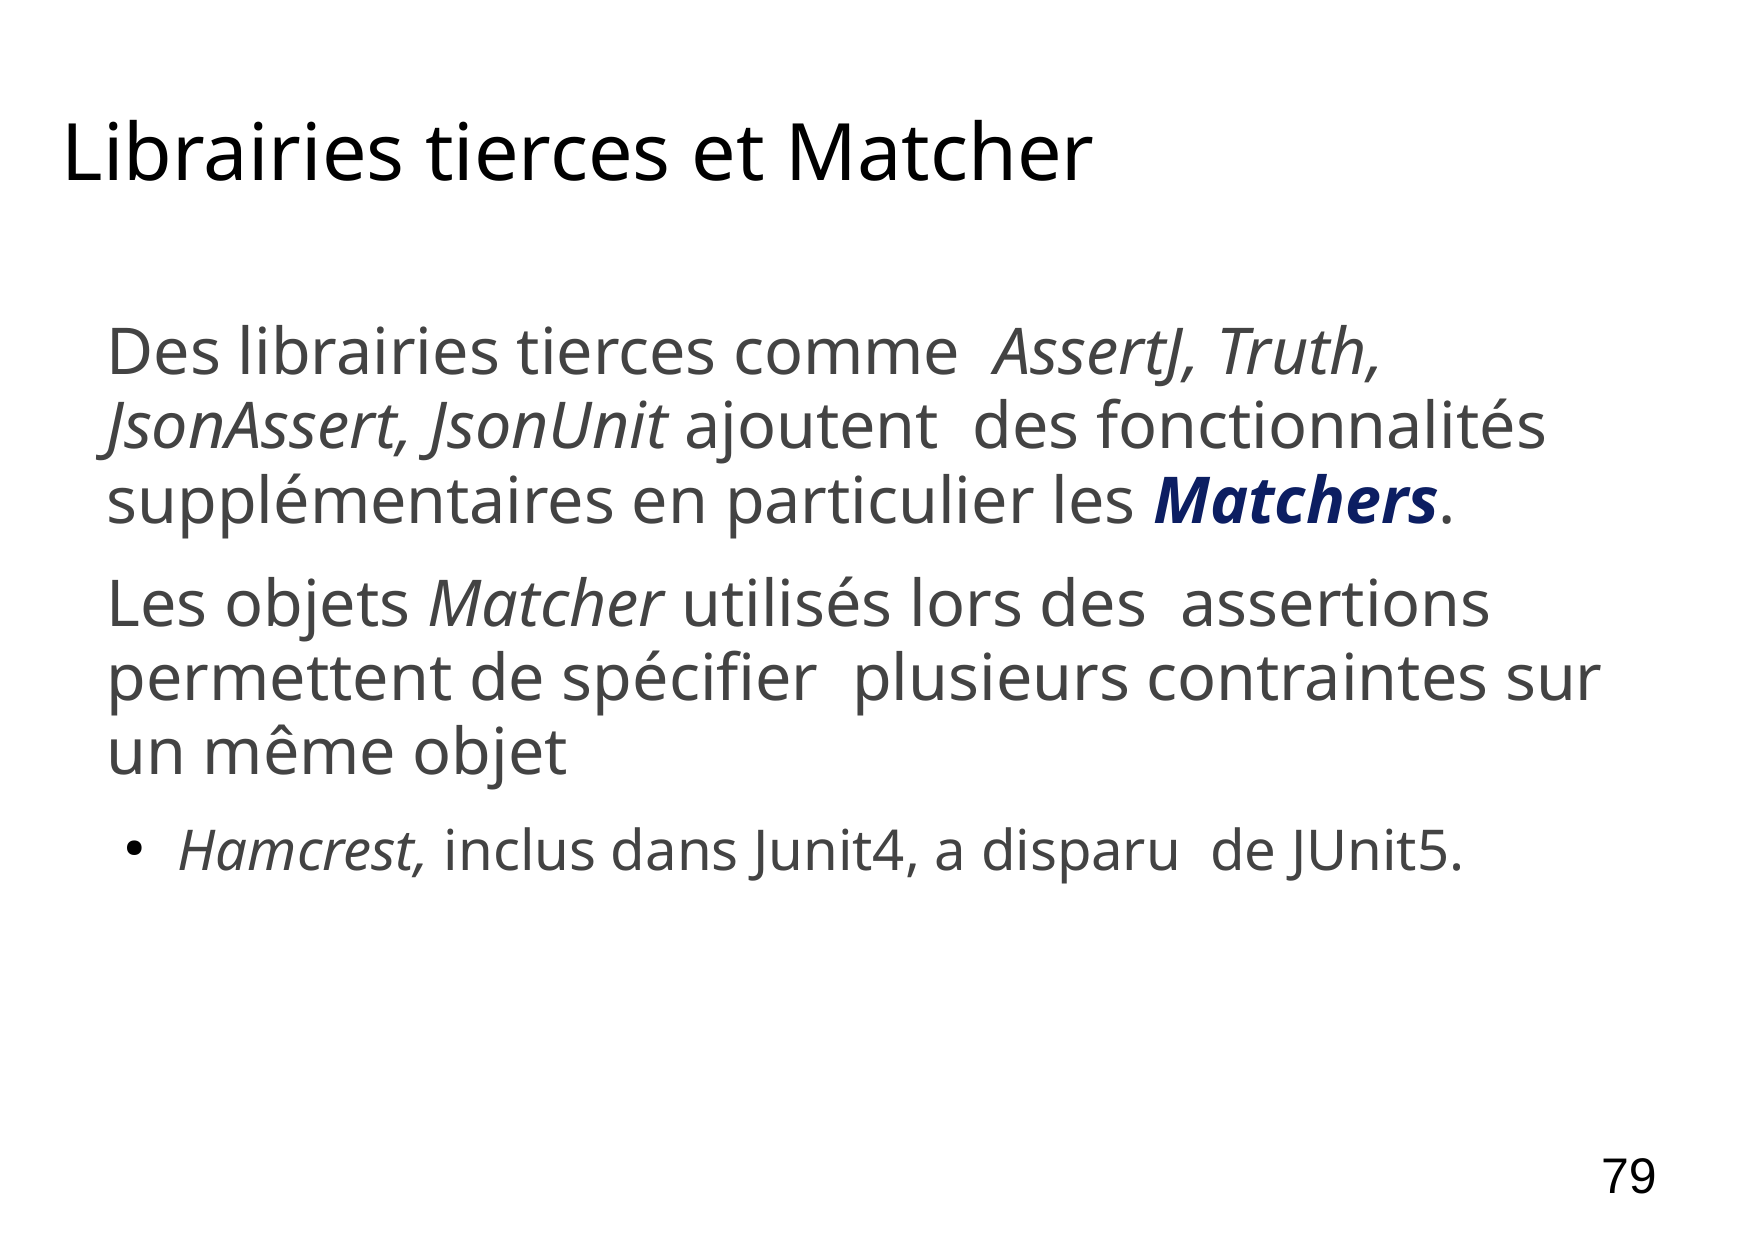

# Librairies tierces et Matcher
Des librairies tierces comme AssertJ, Truth, JsonAssert, JsonUnit ajoutent des fonctionnalités supplémentaires en particulier les Matchers.
Les objets Matcher utilisés lors des assertions permettent de spécifier plusieurs contraintes sur un même objet
Hamcrest, inclus dans Junit4, a disparu de JUnit5.
79